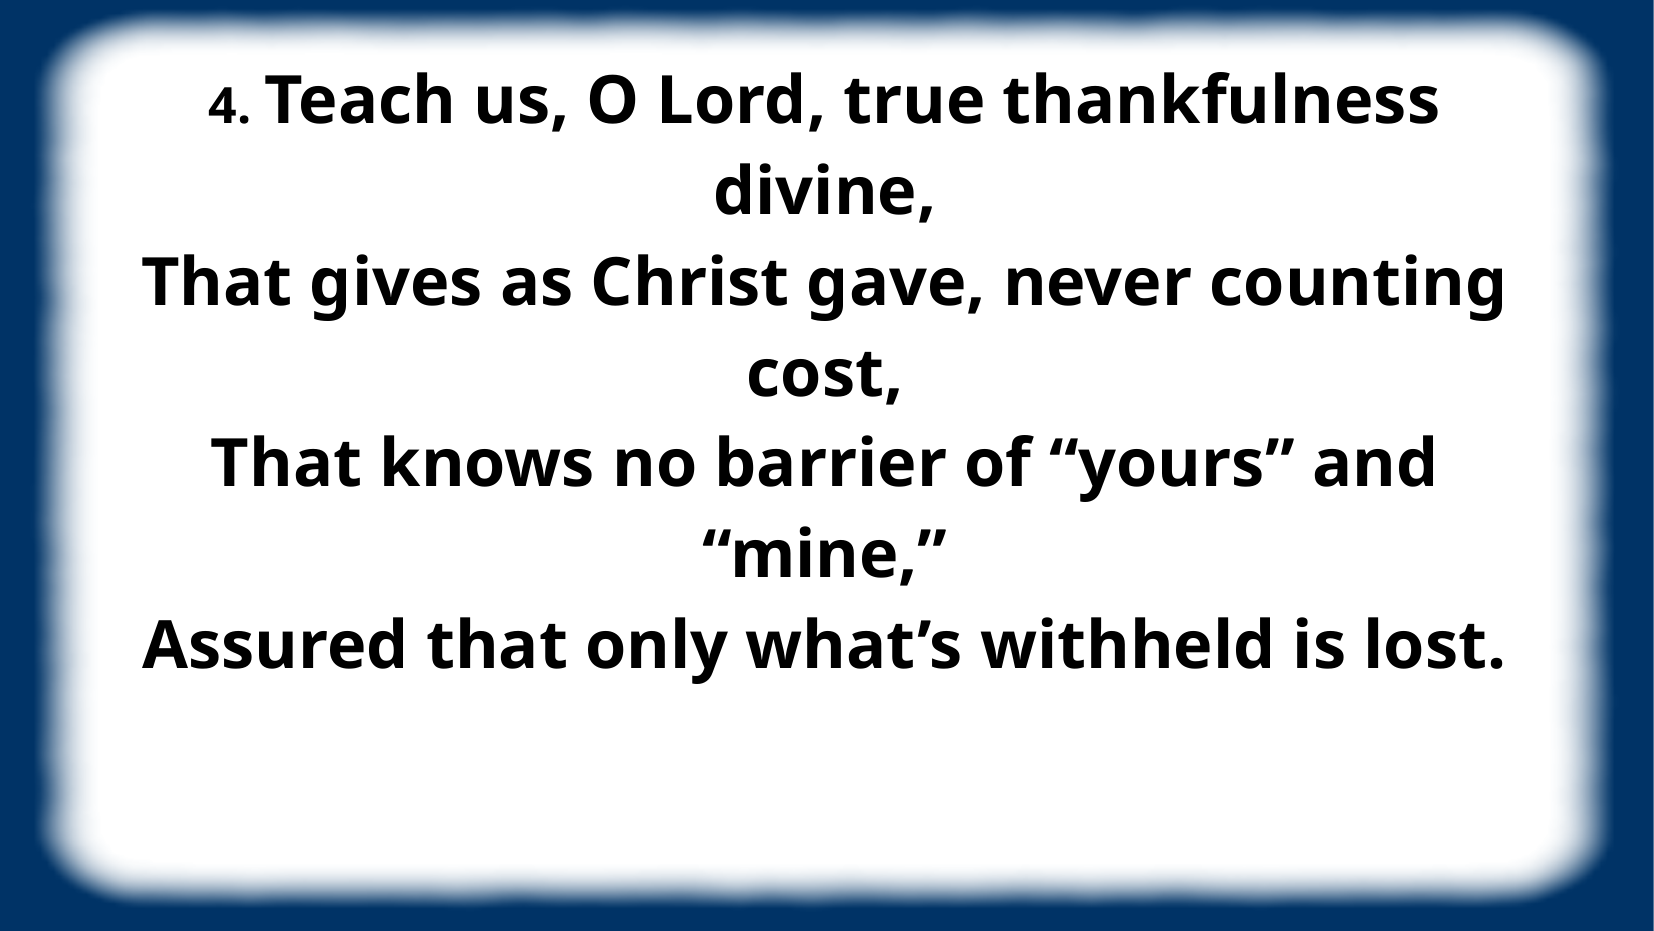

4. Teach us, O Lord, true thankfulness divine,
That gives as Christ gave, never counting cost,
That knows no barrier of “yours” and “mine,”
Assured that only what’s withheld is lost.